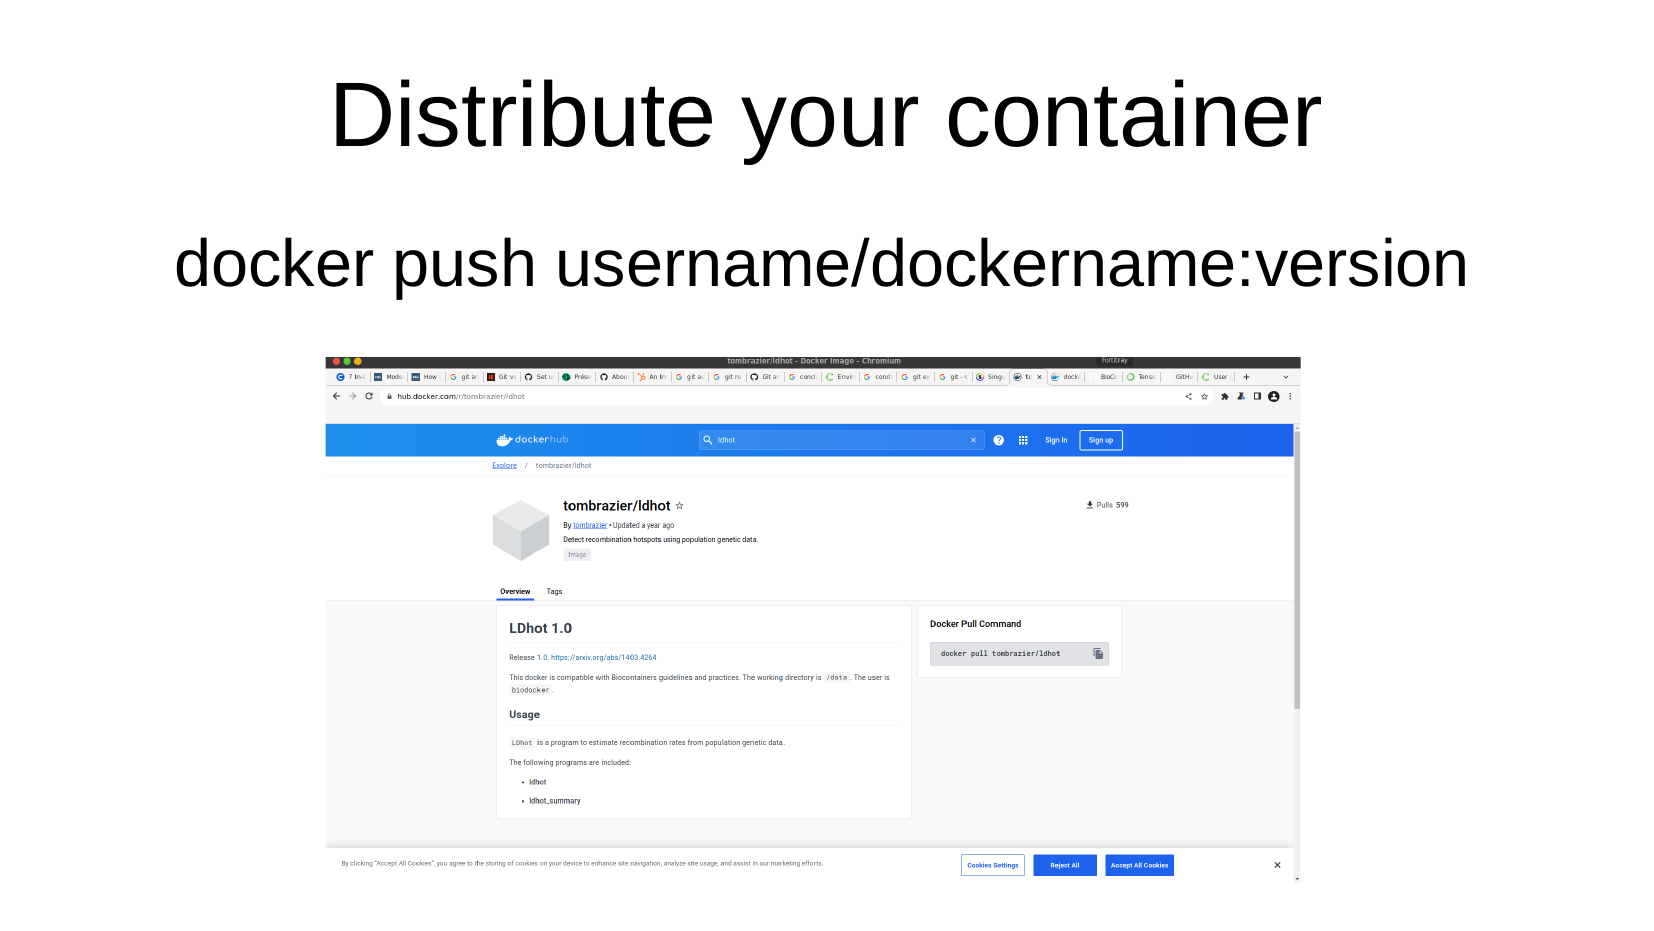

# Distribute your container
docker push username/dockername:version